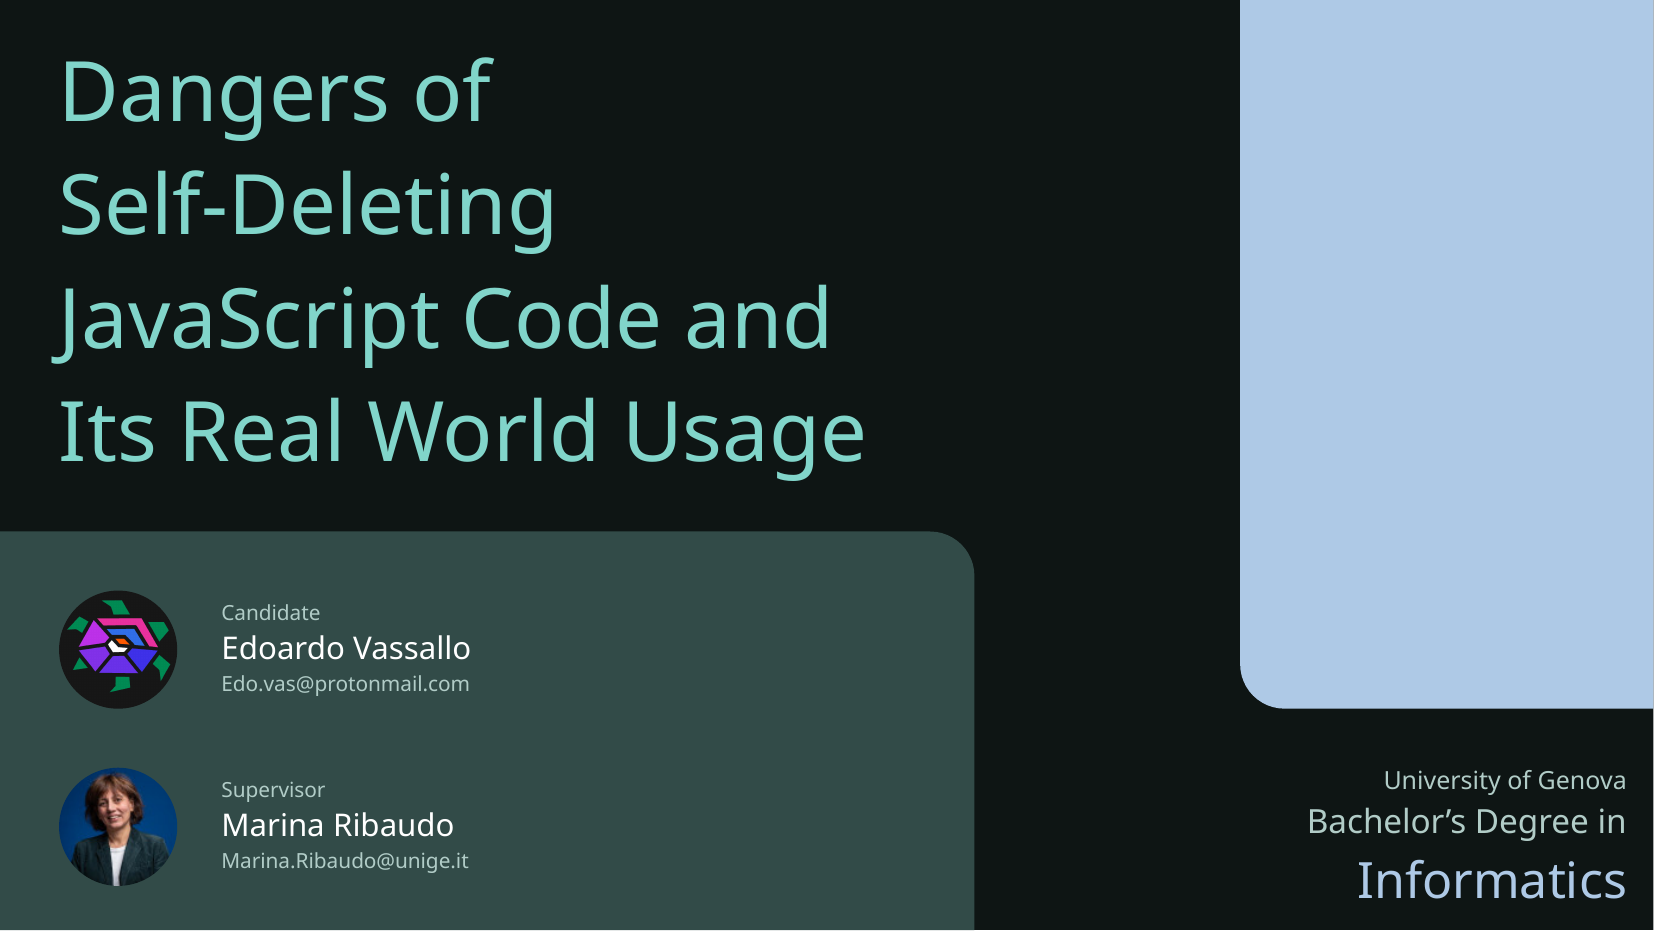

# Dangers of Self-Deleting JavaScript Code and Its Real World Usage
Candidate
Edoardo Vassallo
Edo.vas@protonmail.com
University of Genova
Bachelor’s Degree in
Informatics
Supervisor
Marina Ribaudo
Marina.Ribaudo@unige.it